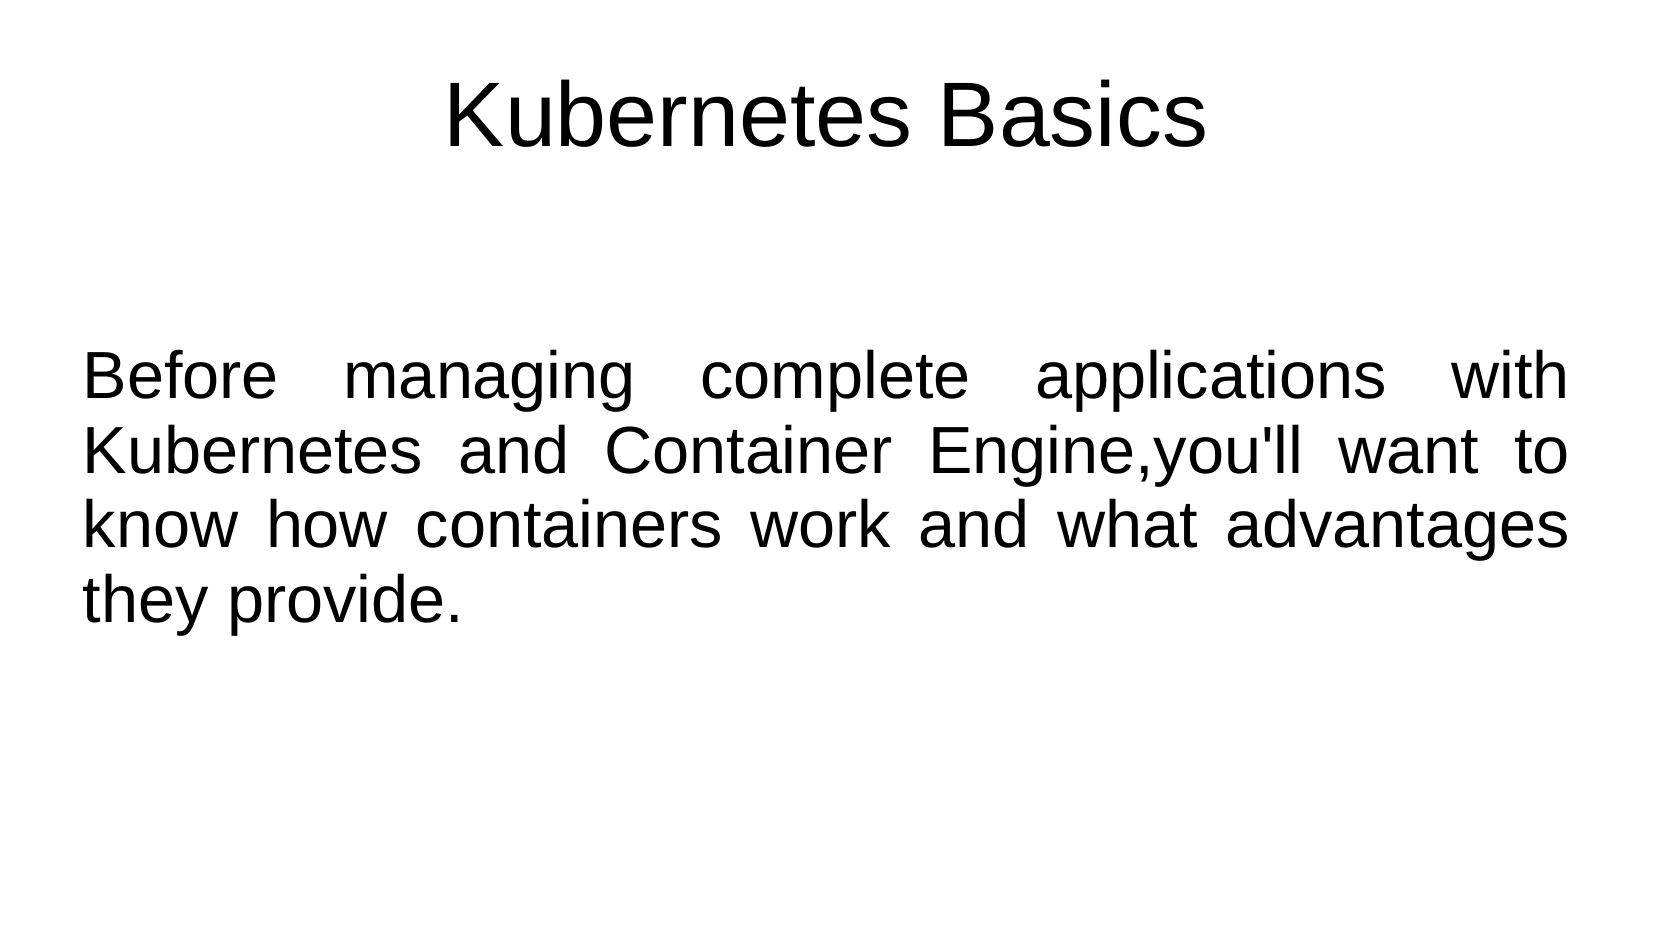

# Kubernetes Basics
Before managing complete applications with Kubernetes and Container Engine,you'll want to know how containers work and what advantages they provide.